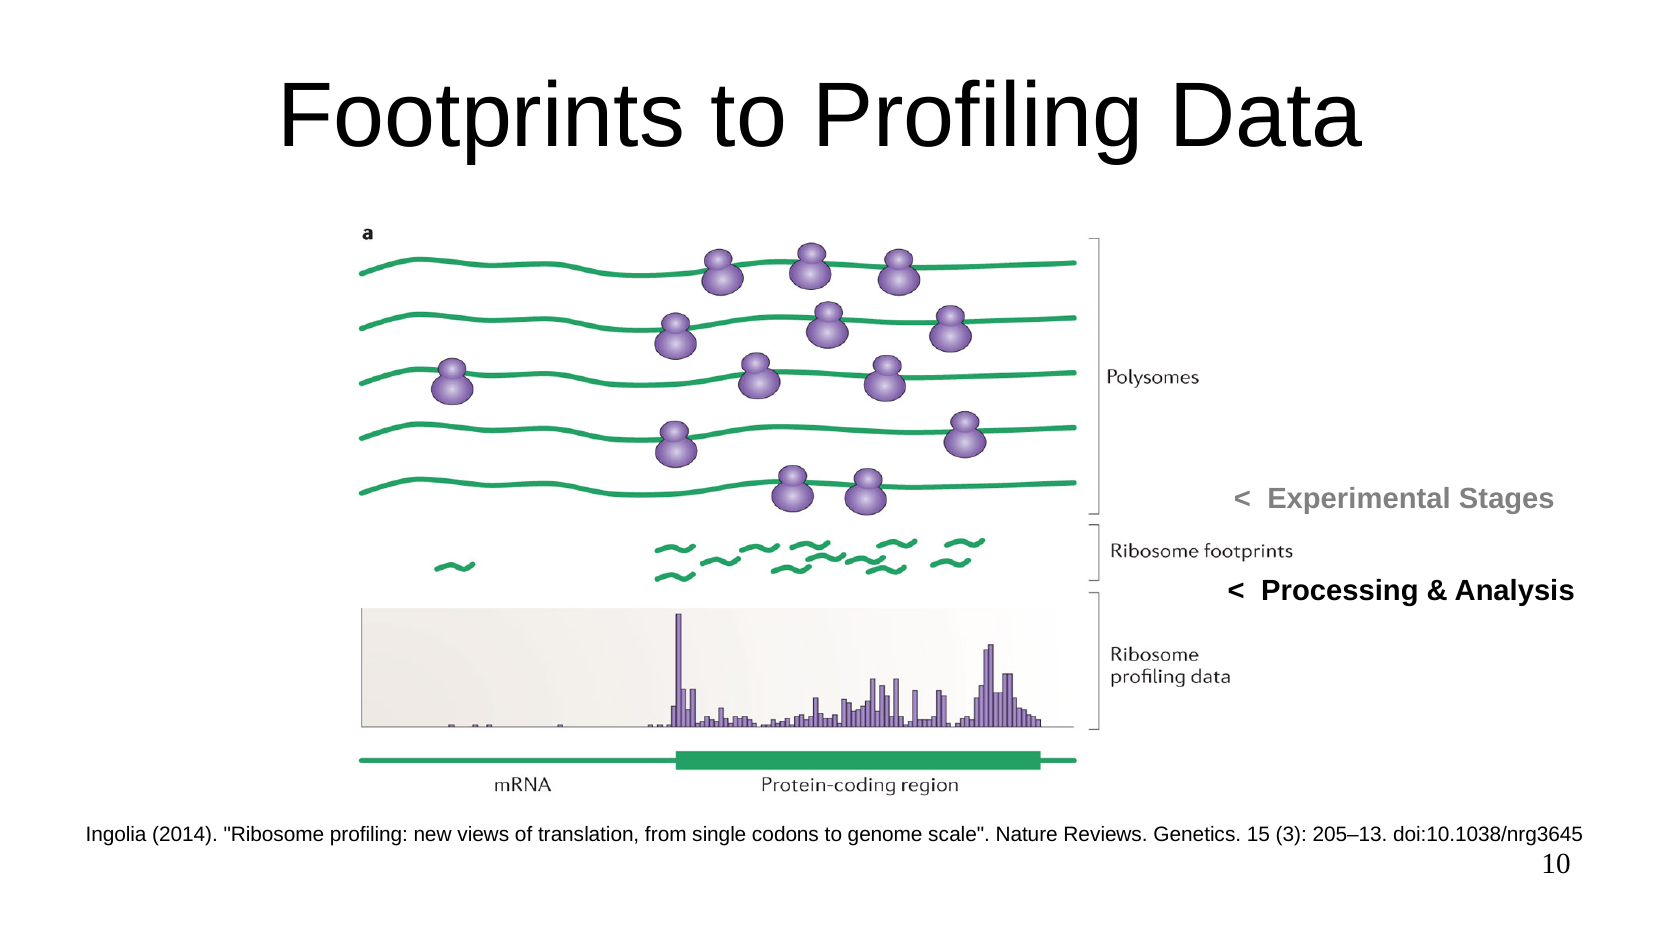

# Footprints to Profiling Data
 < Experimental Stages
 < Processing & Analysis
Ingolia (2014). "Ribosome profiling: new views of translation, from single codons to genome scale". Nature Reviews. Genetics. 15 (3): 205–13. doi:10.1038/nrg3645
10